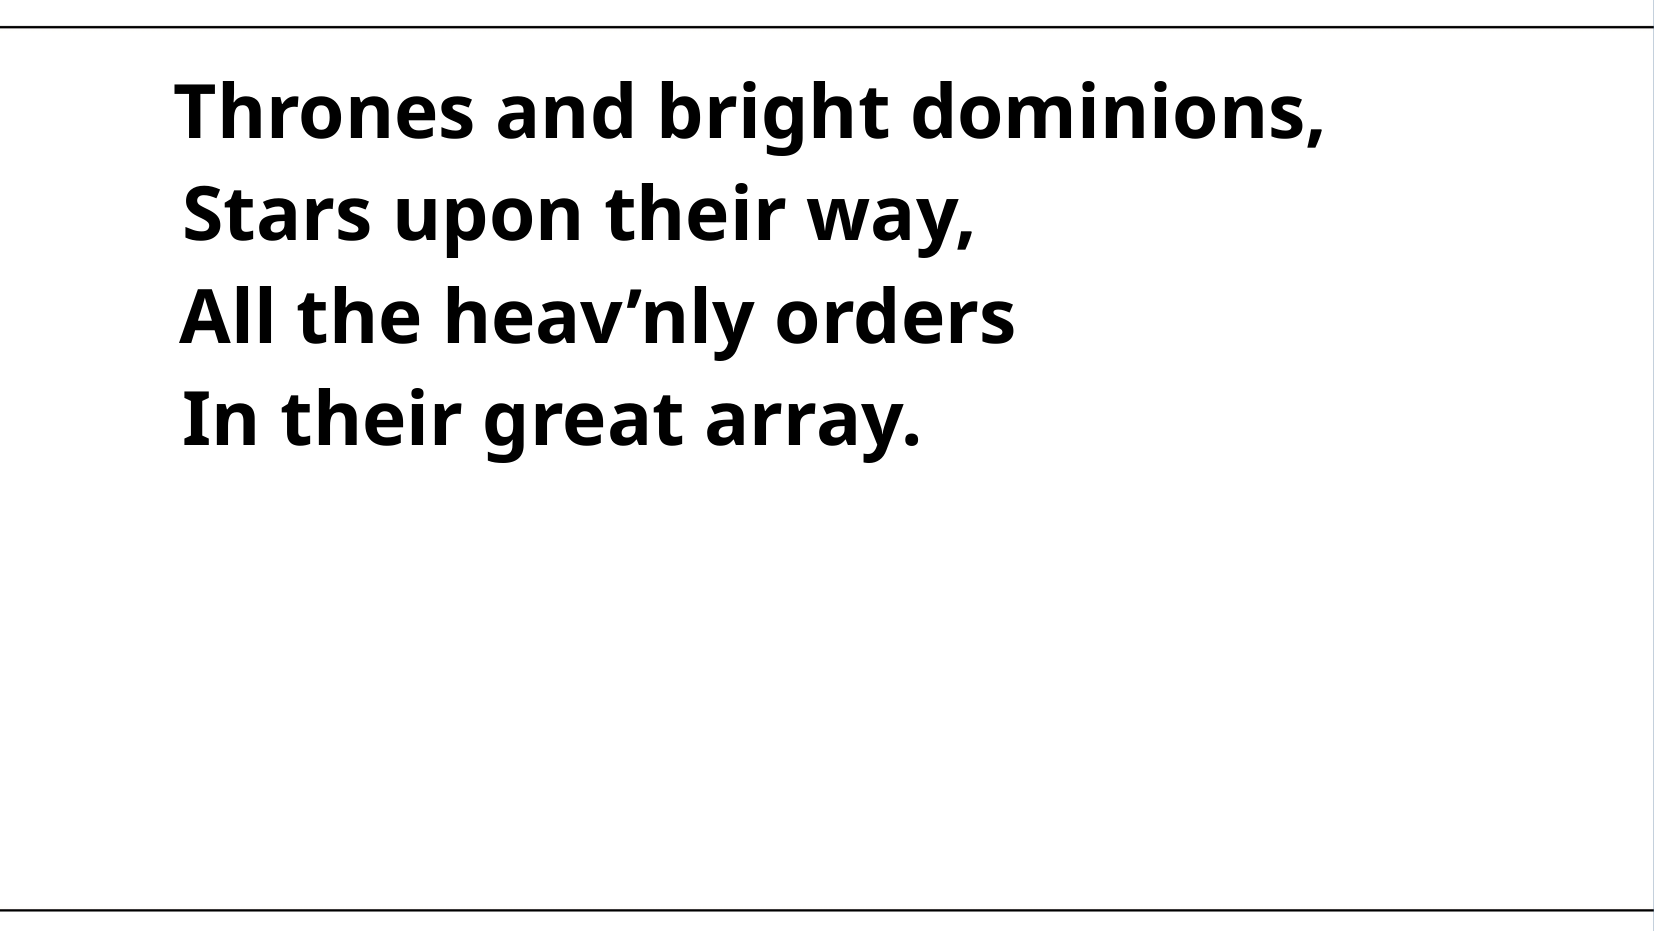

Thrones and bright dominions,
 Stars upon their way,
All the heav’nly orders
 In their great array.